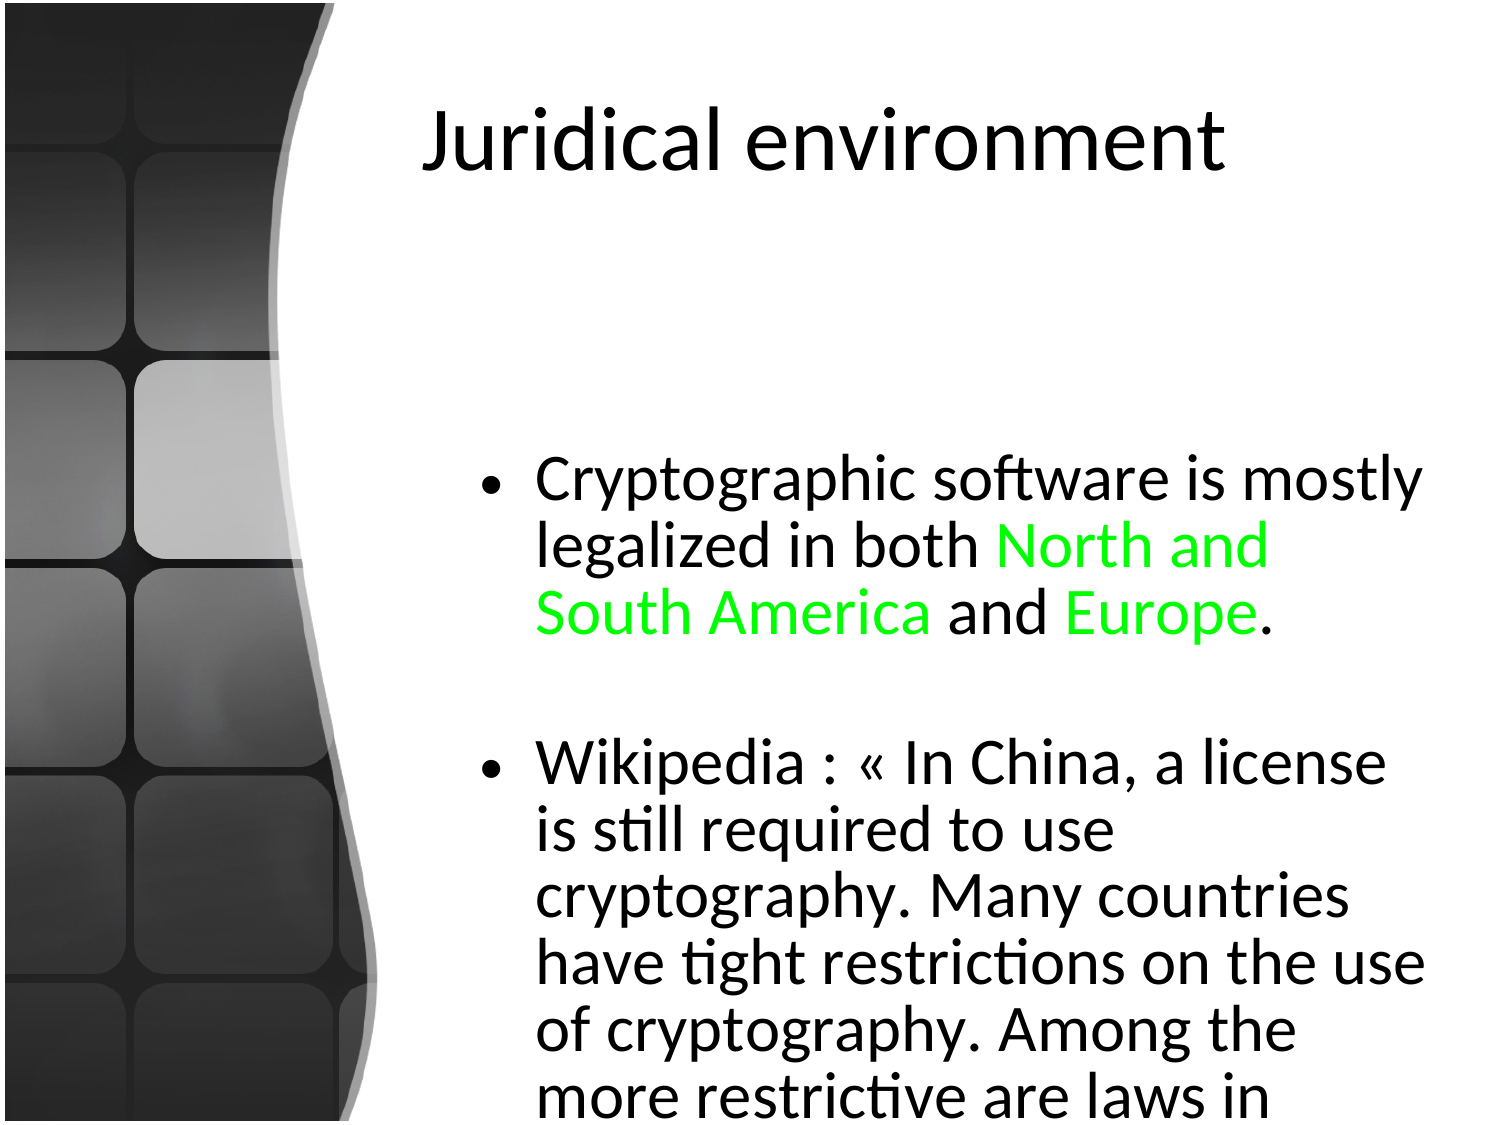

# Juridical environment
Cryptographic software is mostly legalized in both North and South America and Europe.
Wikipedia : « In China, a license is still required to use cryptography. Many countries have tight restrictions on the use of cryptography. Among the more restrictive are laws in Belarus, Kazakhstan, Mongolia, Pakistan, Russia, Singapore, Tunisia, and Vietnam. »
Users of cryptographic software must give either a copy of their keys or plain text equivalent of any text asked by authorities in case of trial, or face prison sentences in most countries.